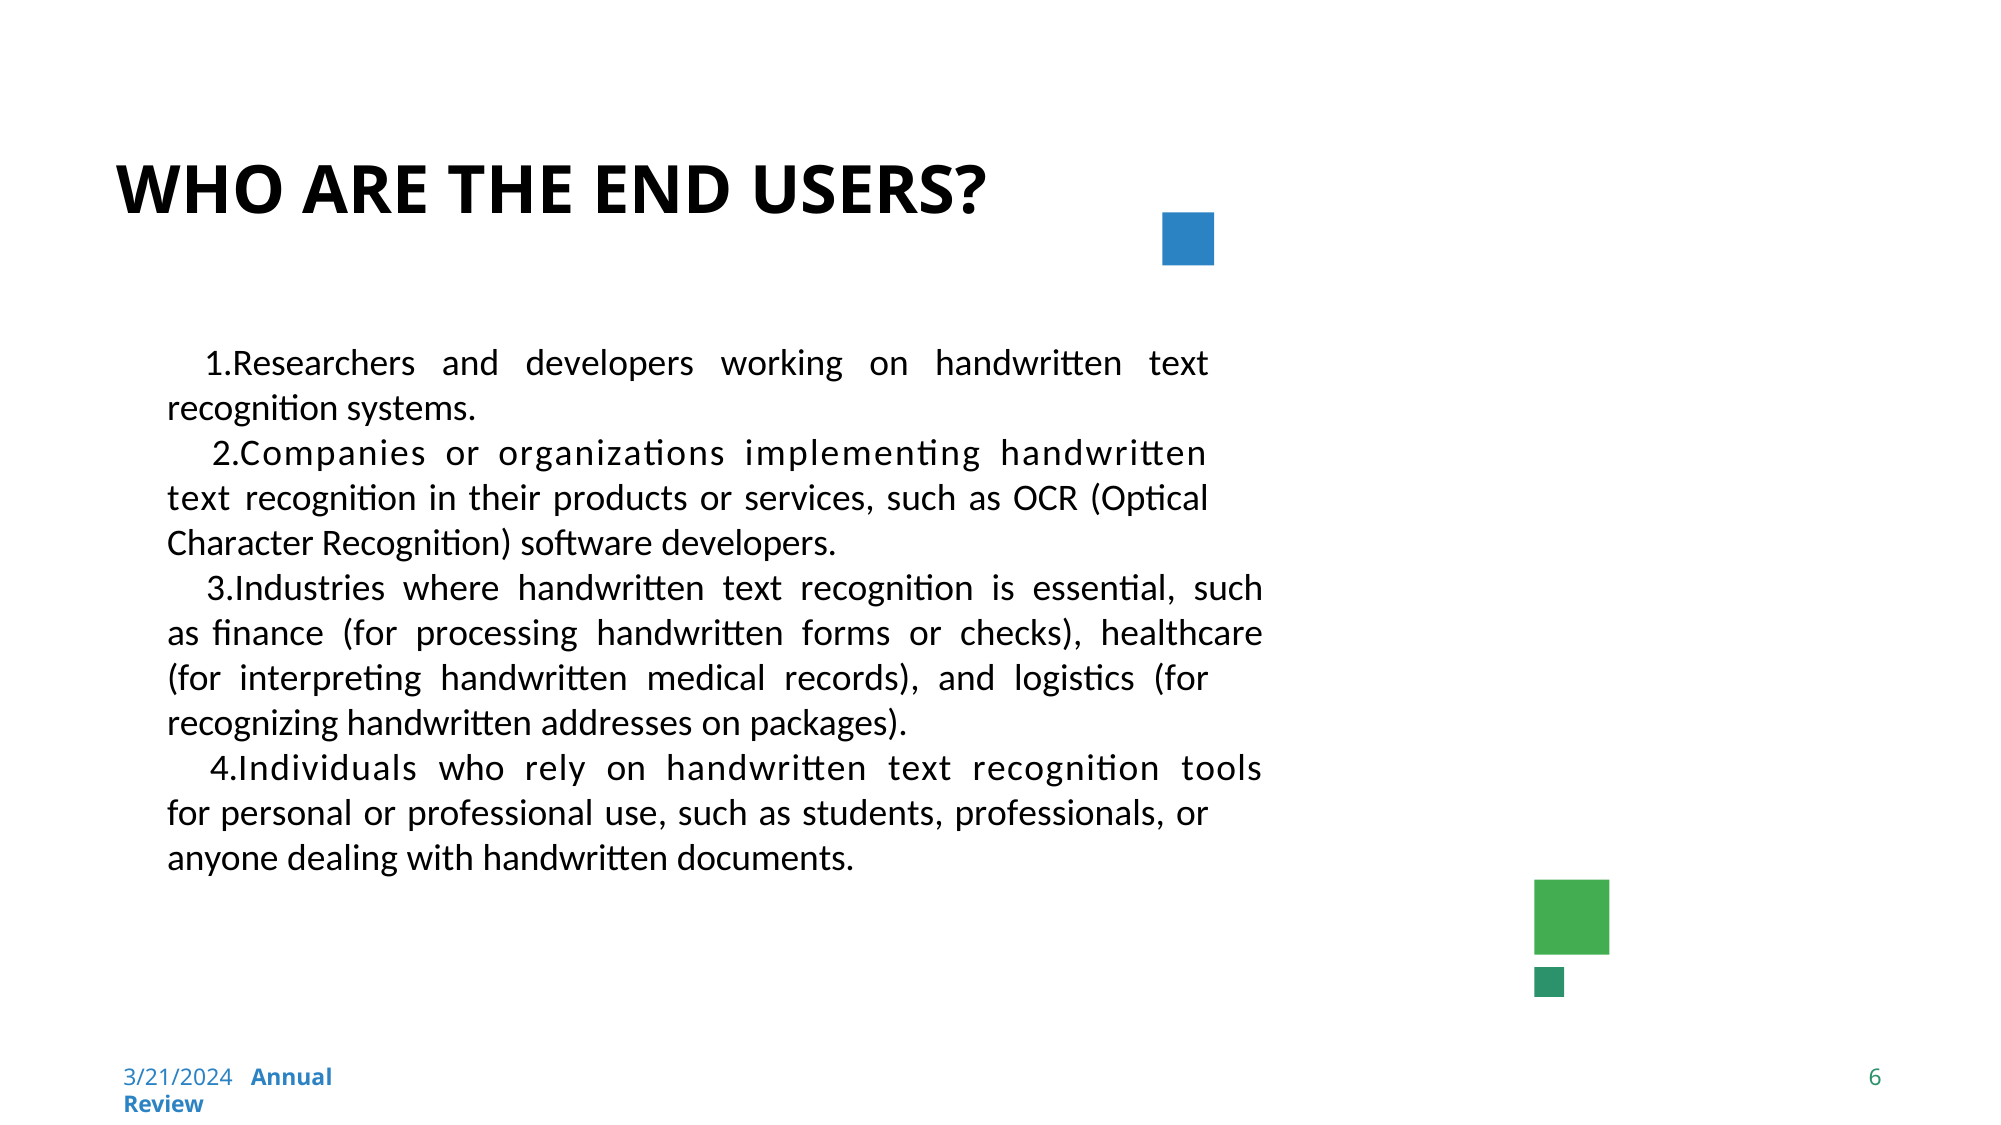

# WHO ARE THE END USERS?
Researchers and developers working on handwritten text recognition systems.
Companies or organizations implementing handwritten text recognition in their products or services, such as OCR (Optical Character Recognition) software developers.
Industries where handwritten text recognition is essential, such as finance (for processing handwritten forms or checks), healthcare (for interpreting handwritten medical records), and logistics (for recognizing handwritten addresses on packages).
Individuals who rely on handwritten text recognition tools for personal or professional use, such as students, professionals, or anyone dealing with handwritten documents.
3/21/2024 Annual Review